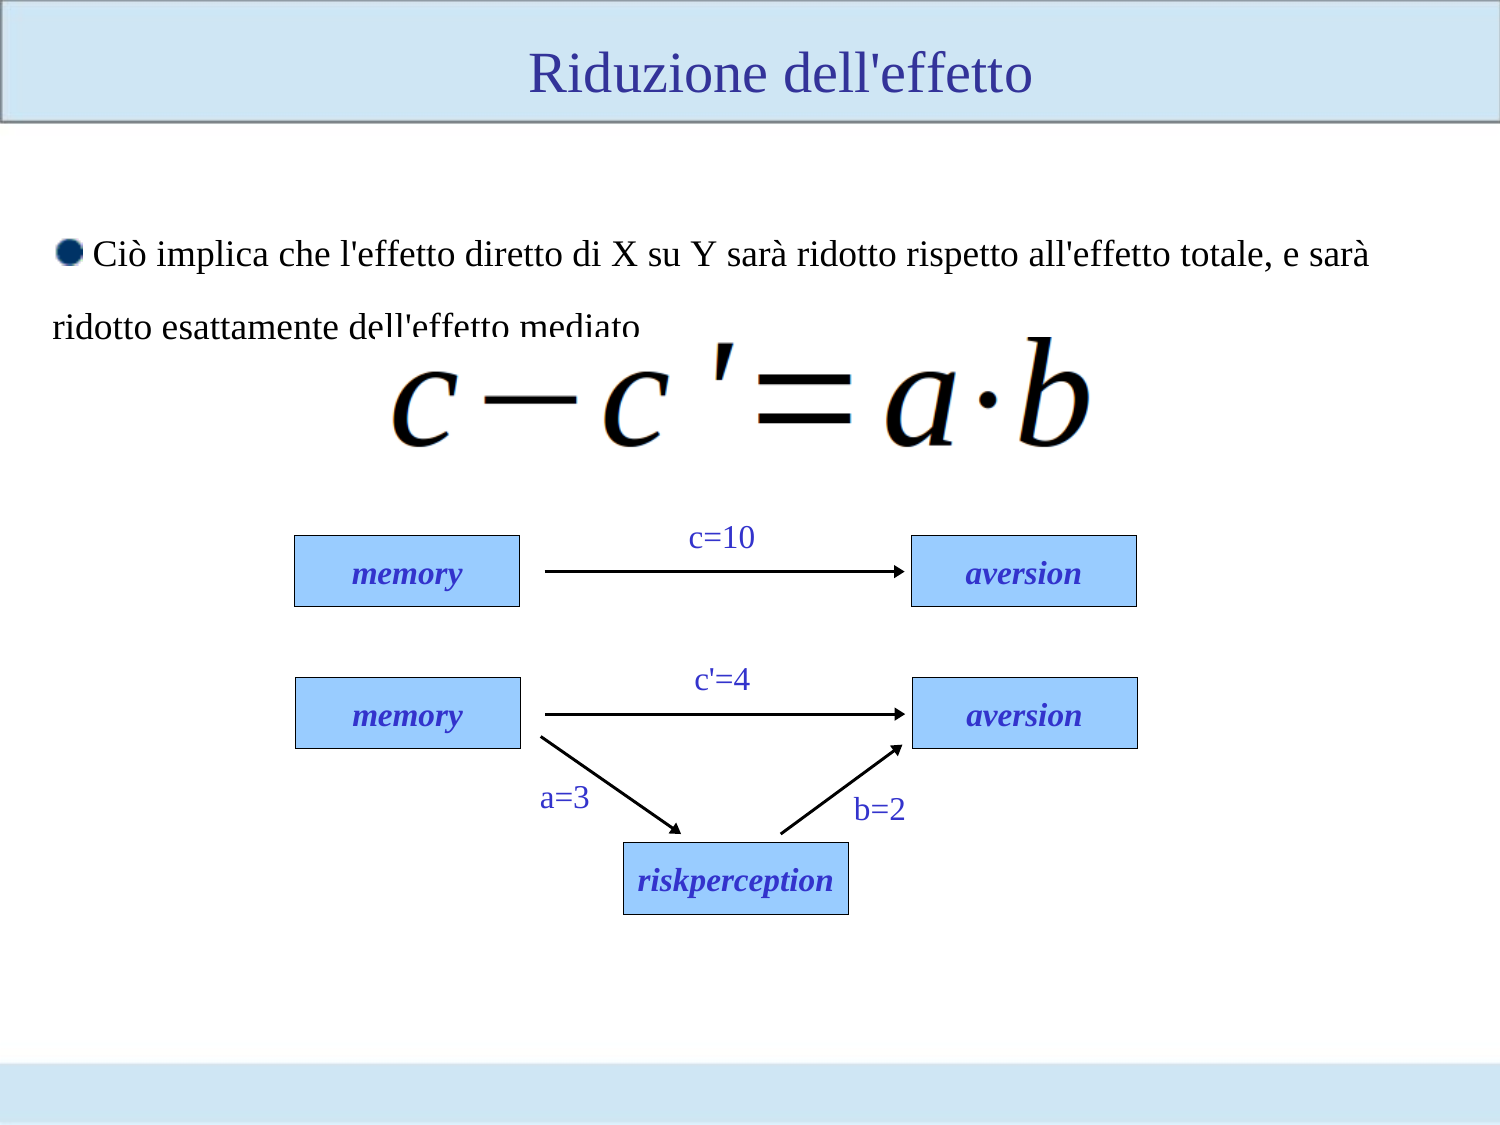

# Riduzione dell'effetto
 Ciò implica che l'effetto diretto di X su Y sarà ridotto rispetto all'effetto totale, e sarà ridotto esattamente dell'effetto mediato
c=10
memory
aversion
c'=4
memory
aversion
a=3
b=2
riskperception